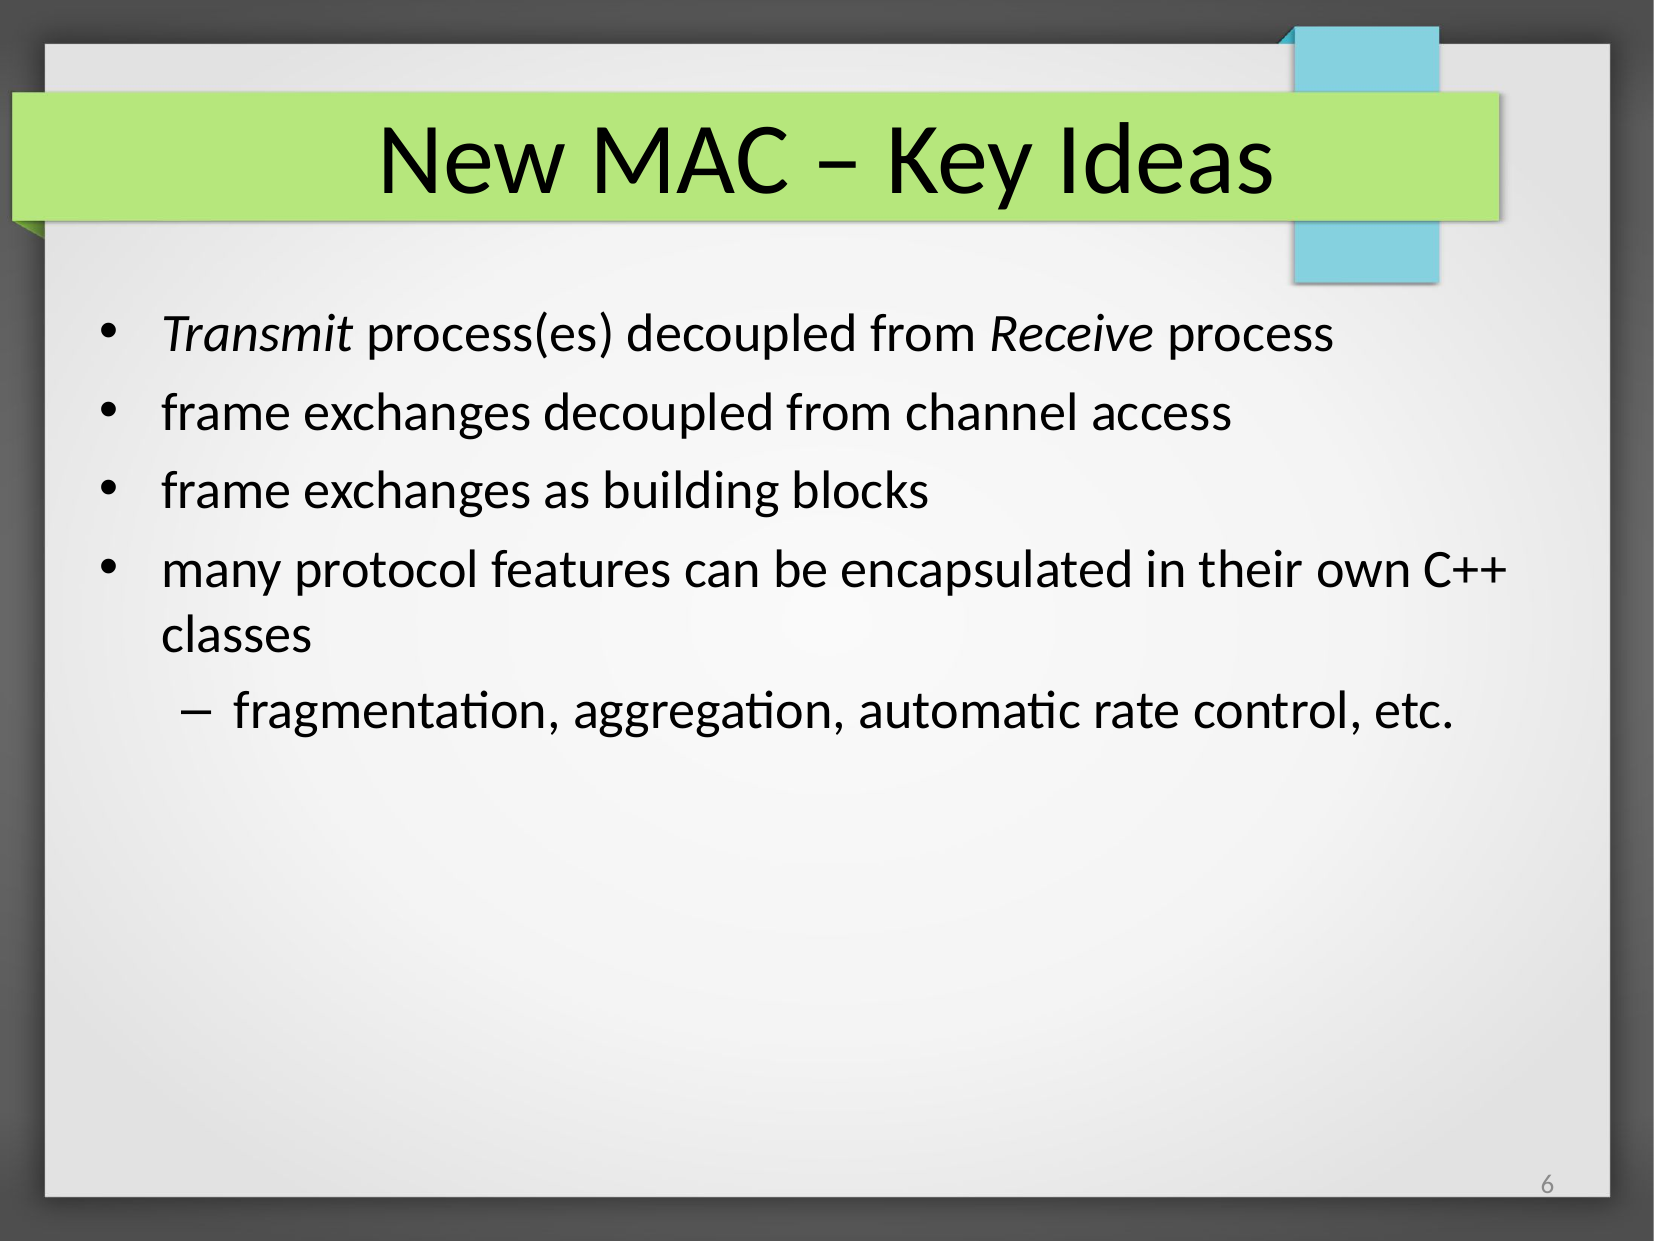

# New MAC – Key Ideas
Transmit process(es) decoupled from Receive process
frame exchanges decoupled from channel access
frame exchanges as building blocks
many protocol features can be encapsulated in their own C++ classes
fragmentation, aggregation, automatic rate control, etc.
6